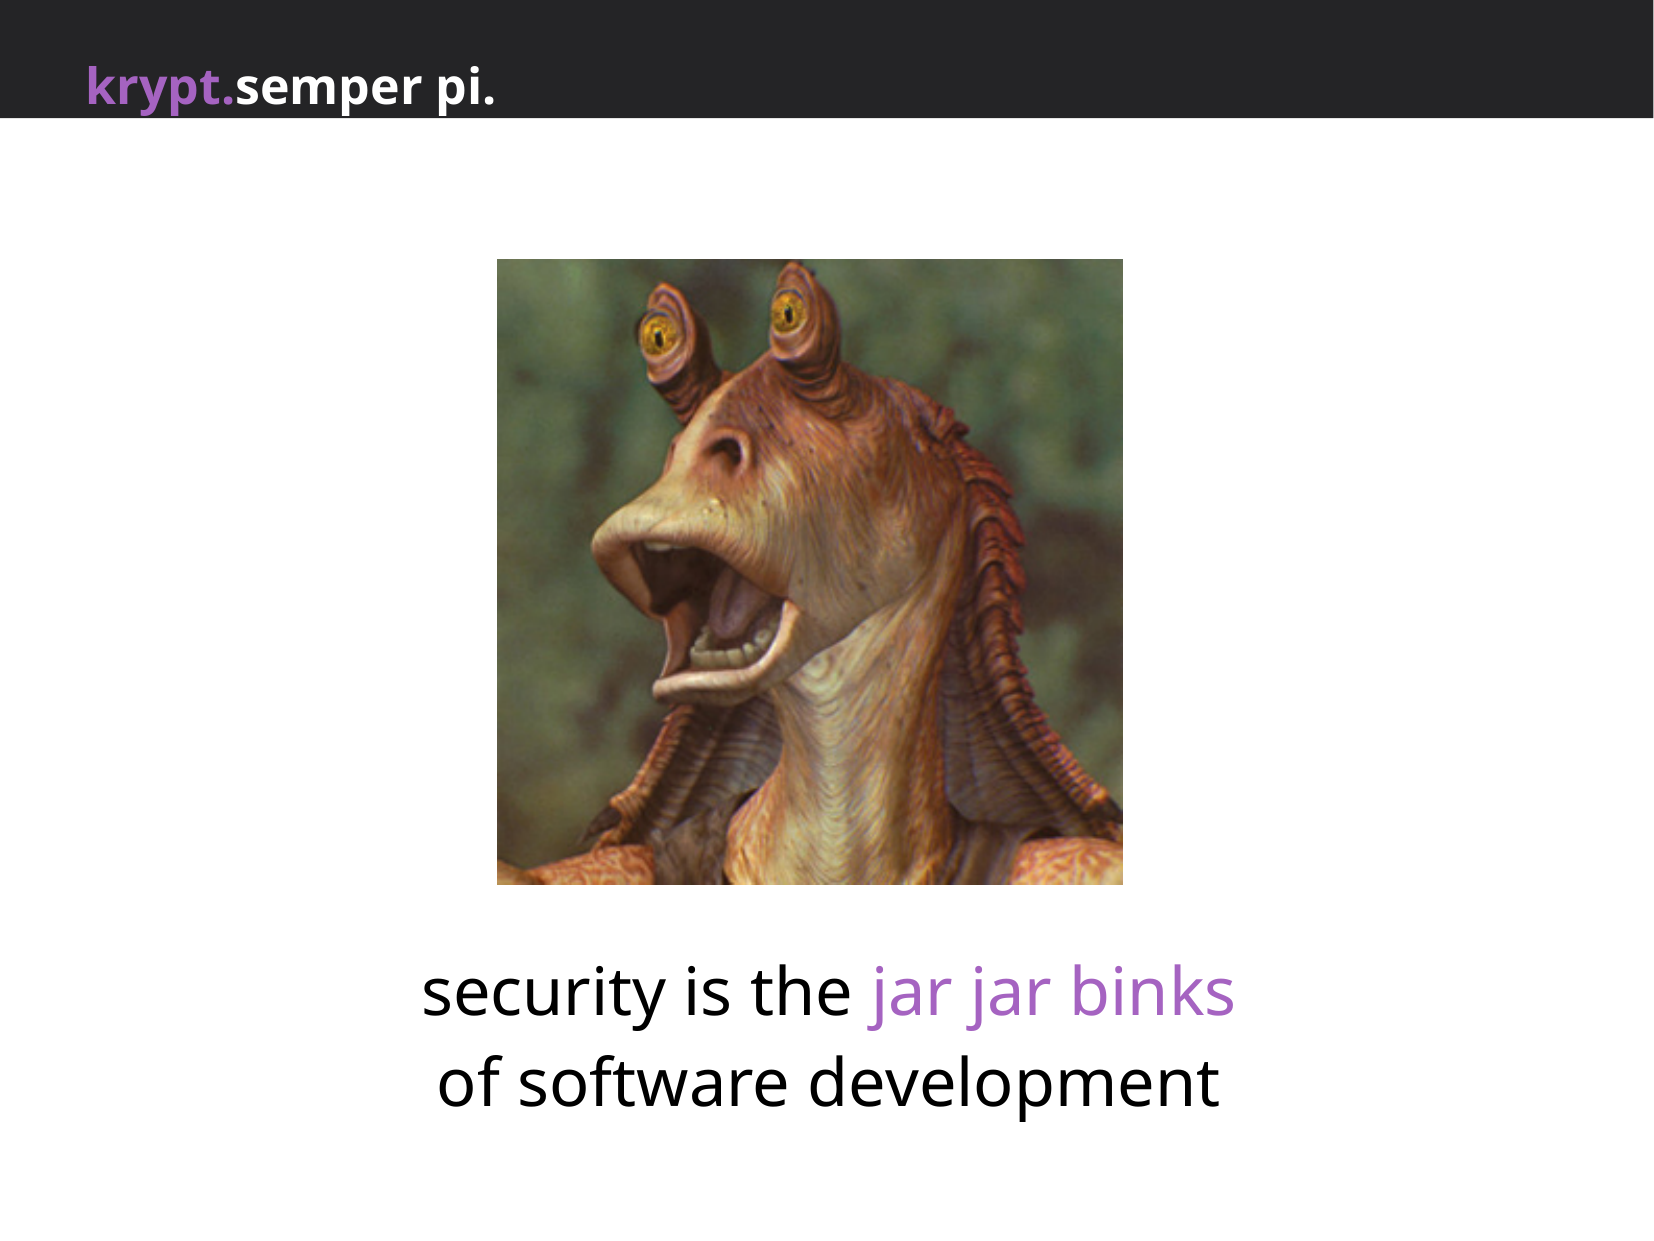

krypt.semper pi.
security is the jar jar binks
of software development